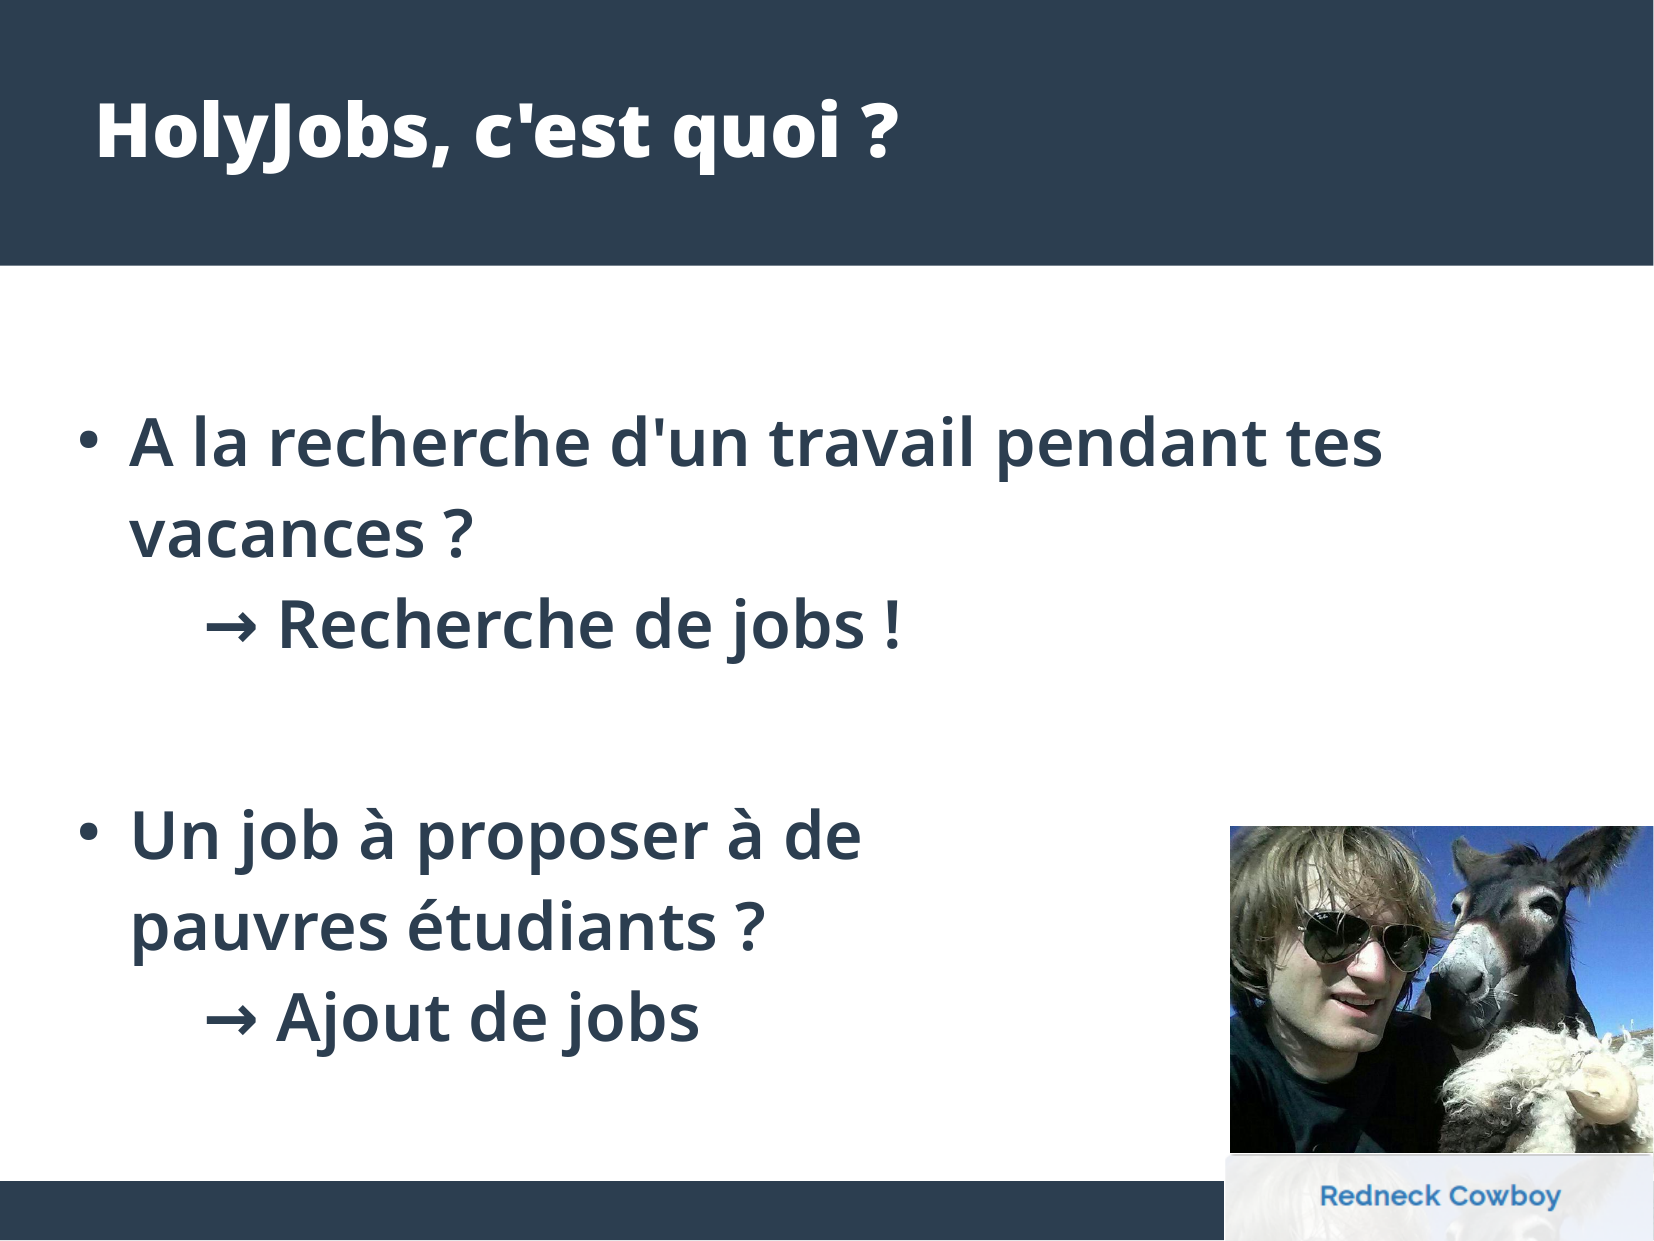

# HolyJobs, c'est quoi ?
A la recherche d'un travail pendant tes vacances ?
	→ Recherche de jobs !
Un job à proposer à de
pauvres étudiants ?
	→ Ajout de jobs